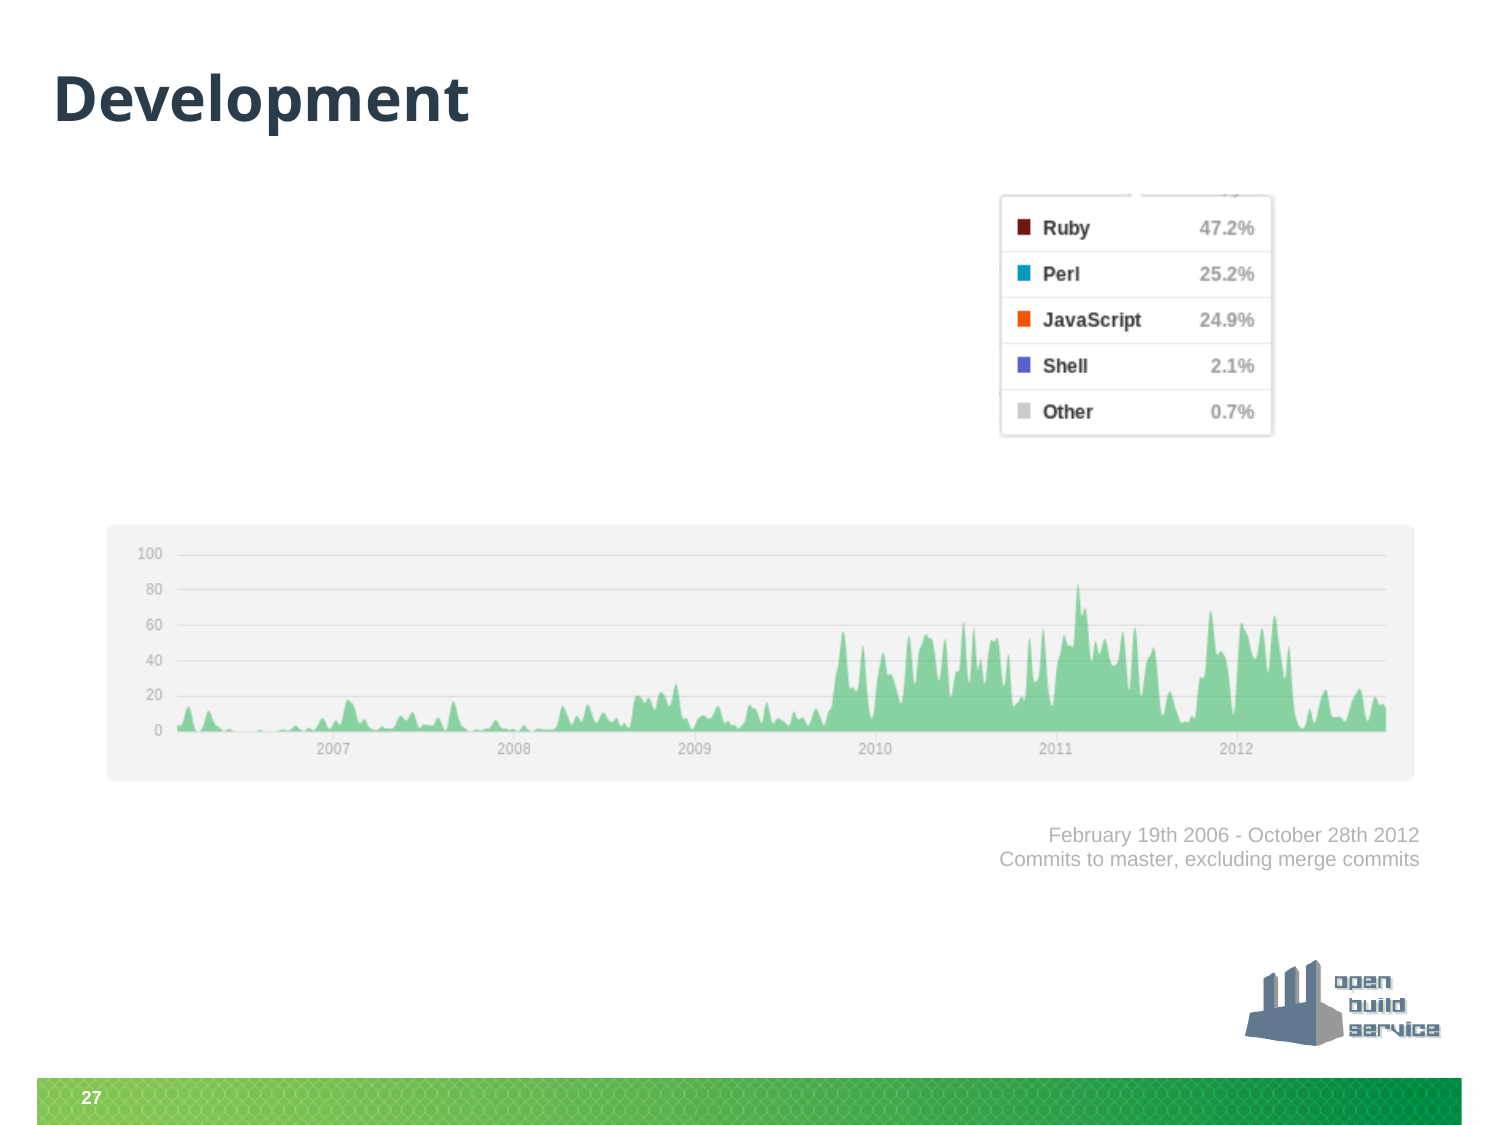

# Development
February 19th 2006 ‐ October 28th 2012
Commits to master, excluding merge commits